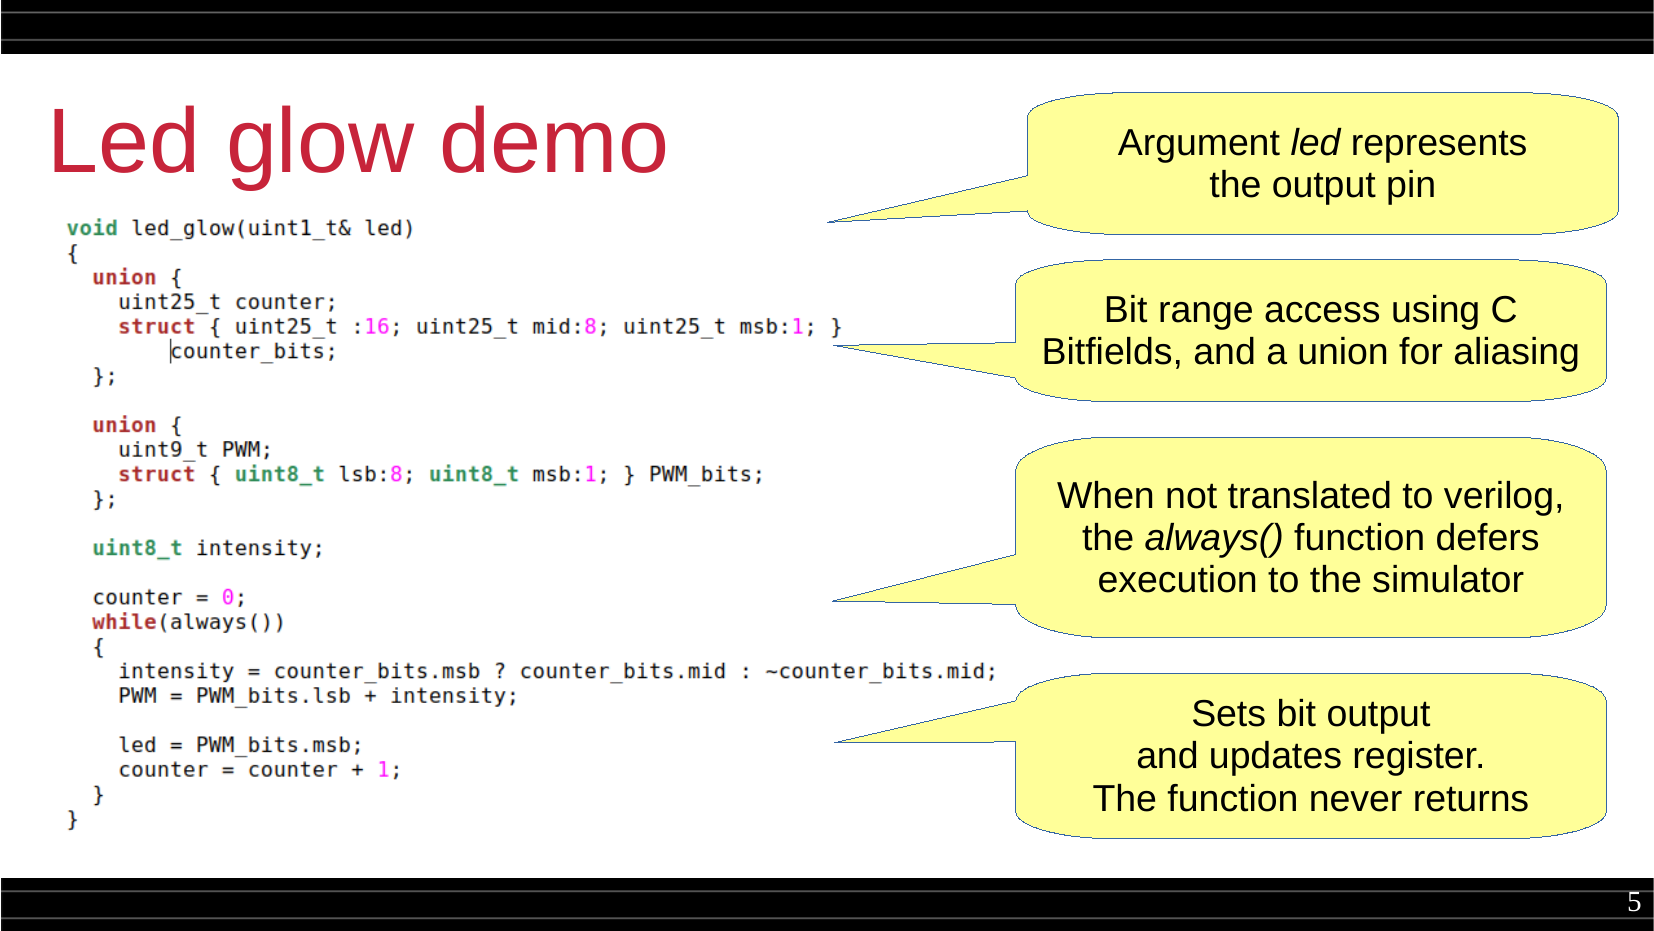

# Led glow demo
Argument led represents
the output pin
Bit range access using C
Bitfields, and a union for aliasing
When not translated to verilog,
the always() function defers
execution to the simulator
Sets bit output
and updates register.
The function never returns